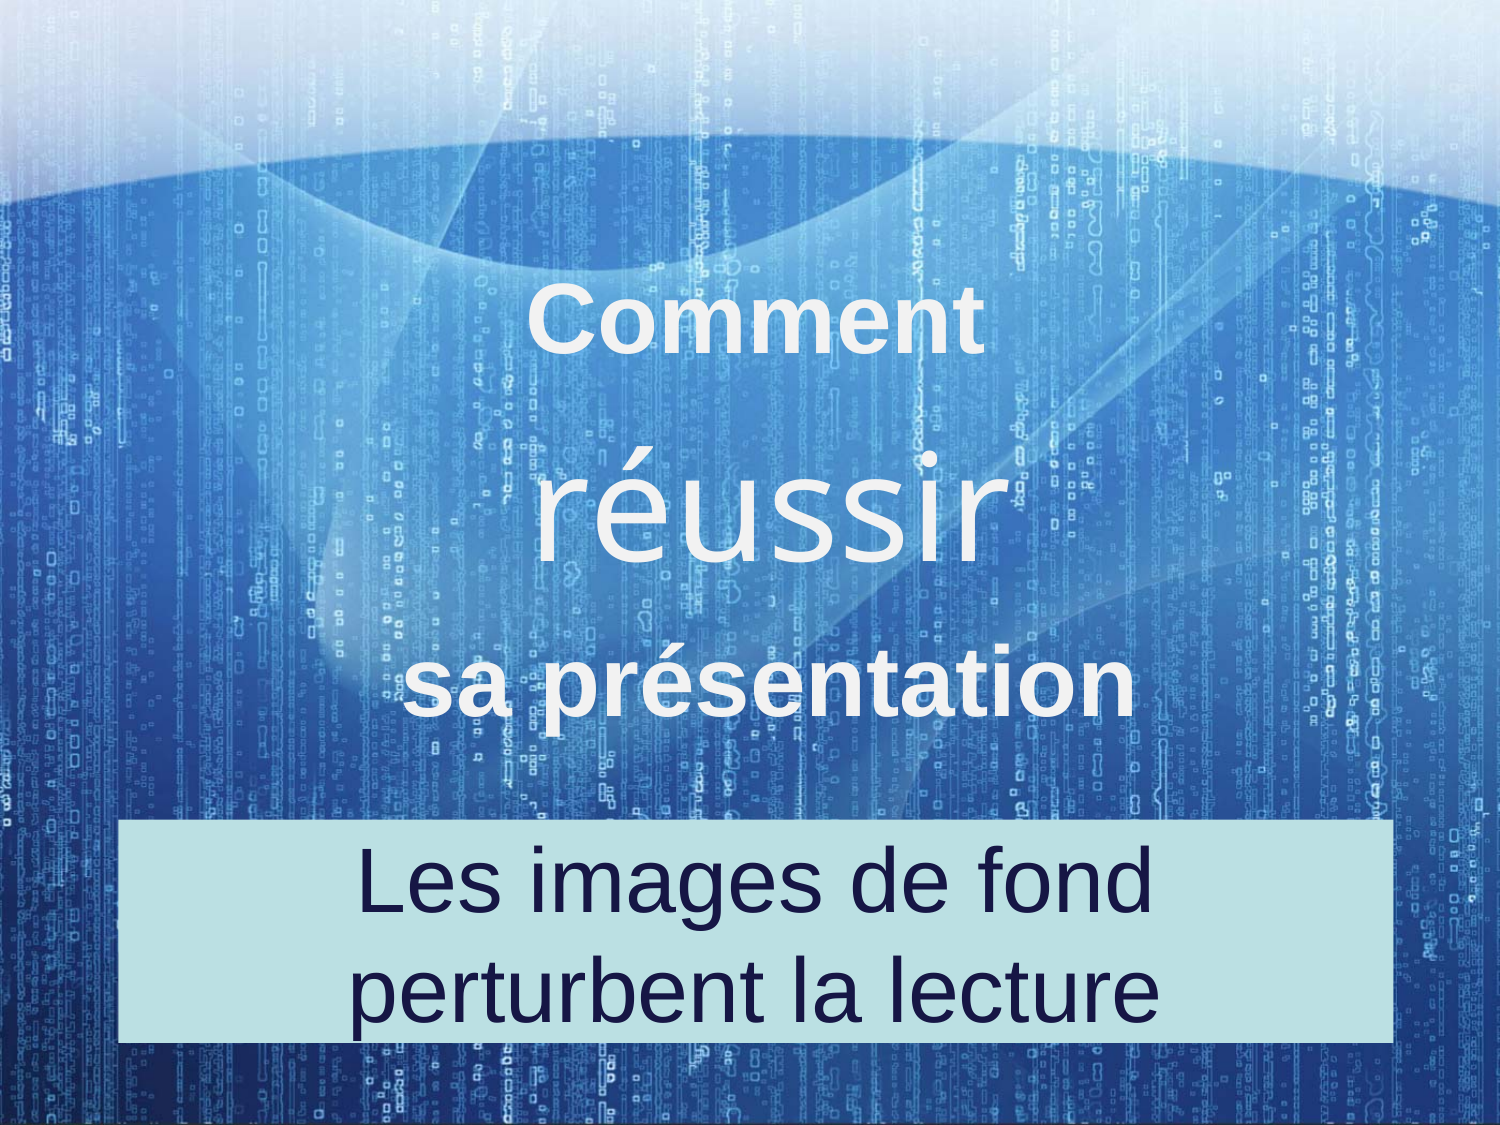

Comment
 réussir
 sa présentation
# Les images de fond perturbent la lecture